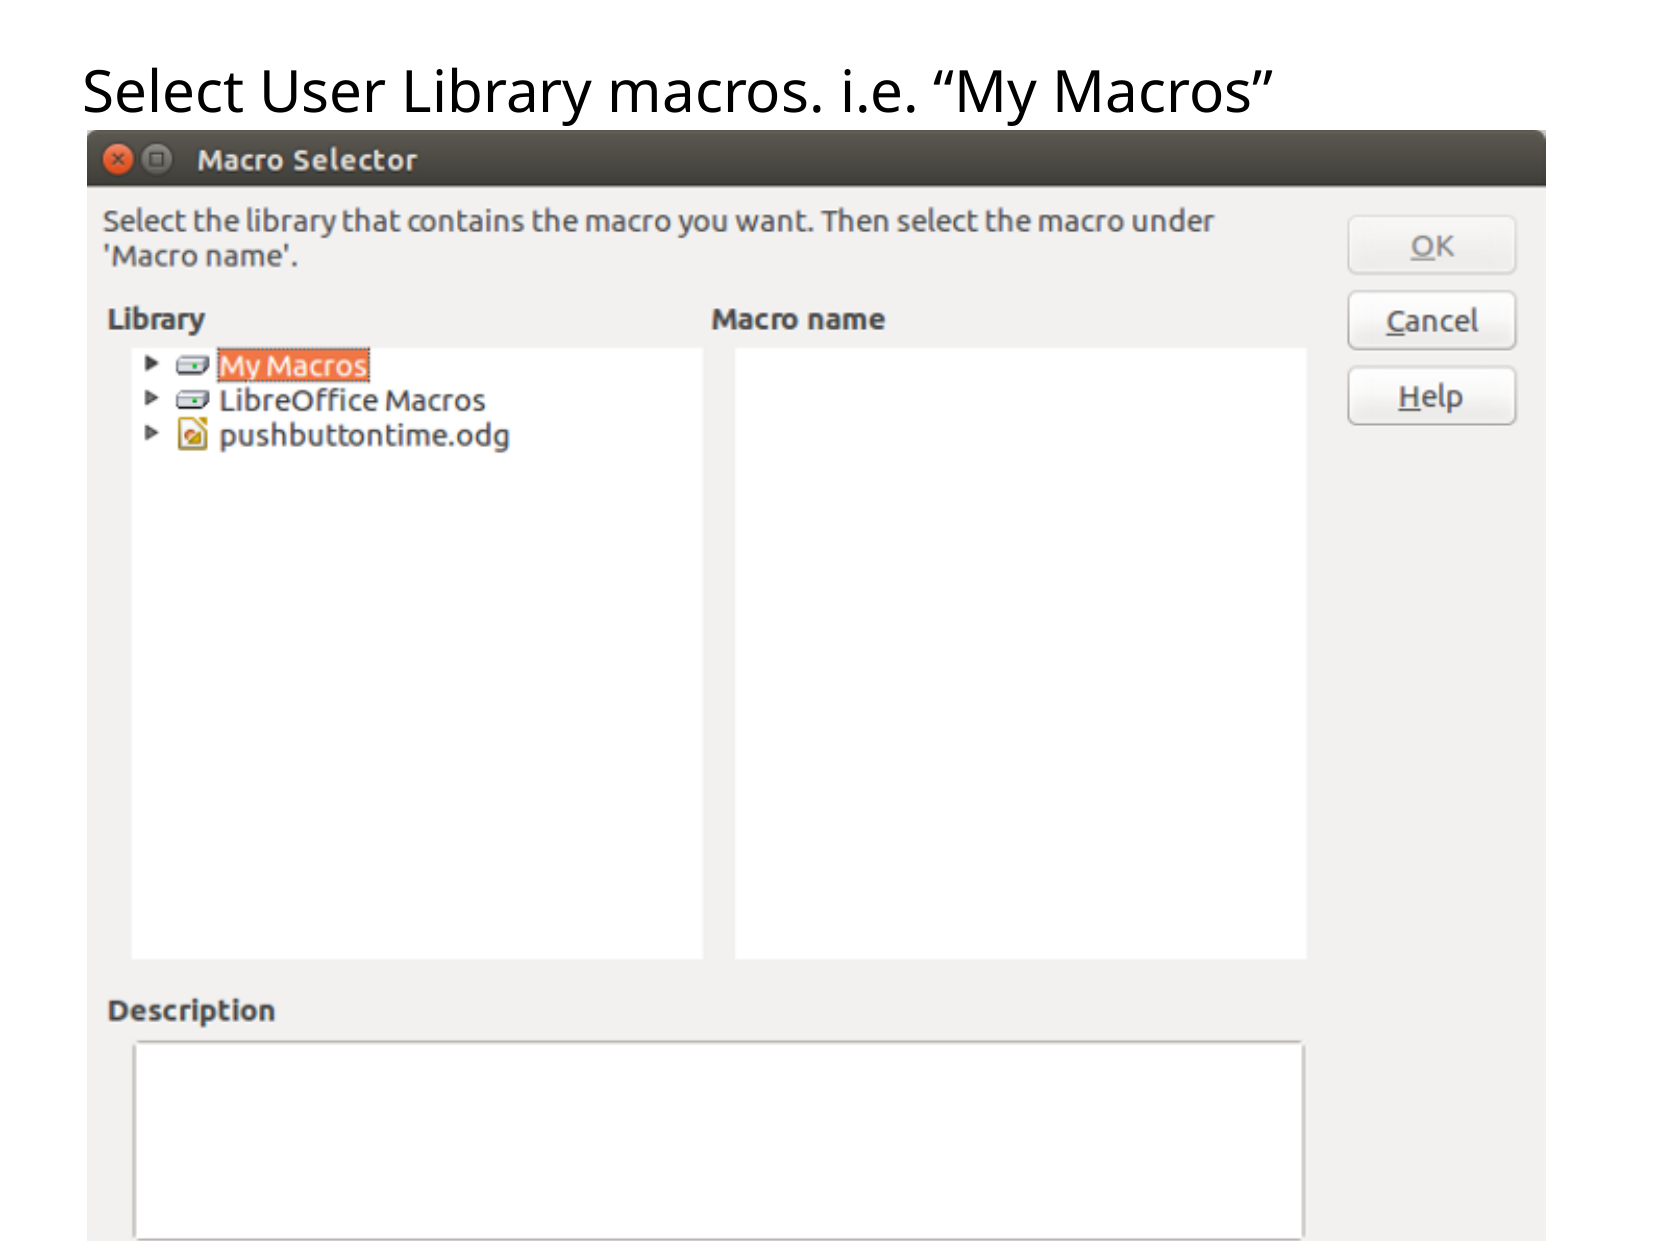

# Select User Library macros. i.e. “My Macros”